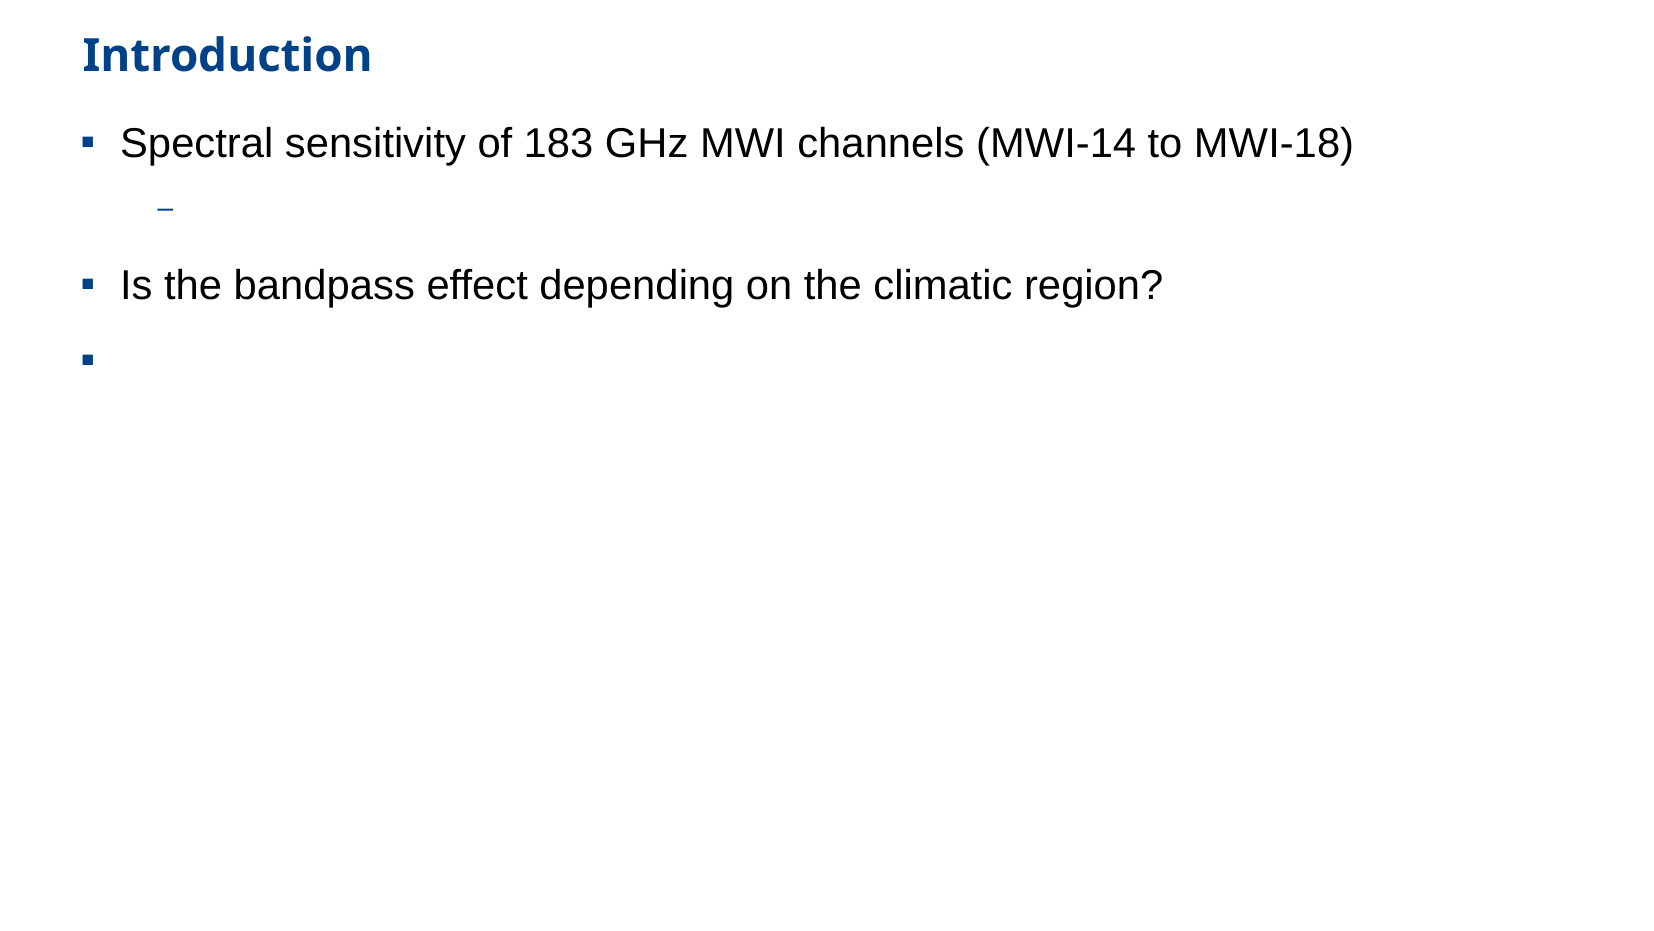

# Introduction
Spectral sensitivity of 183 GHz MWI channels (MWI-14 to MWI-18)
Is the bandpass effect depending on the climatic region?